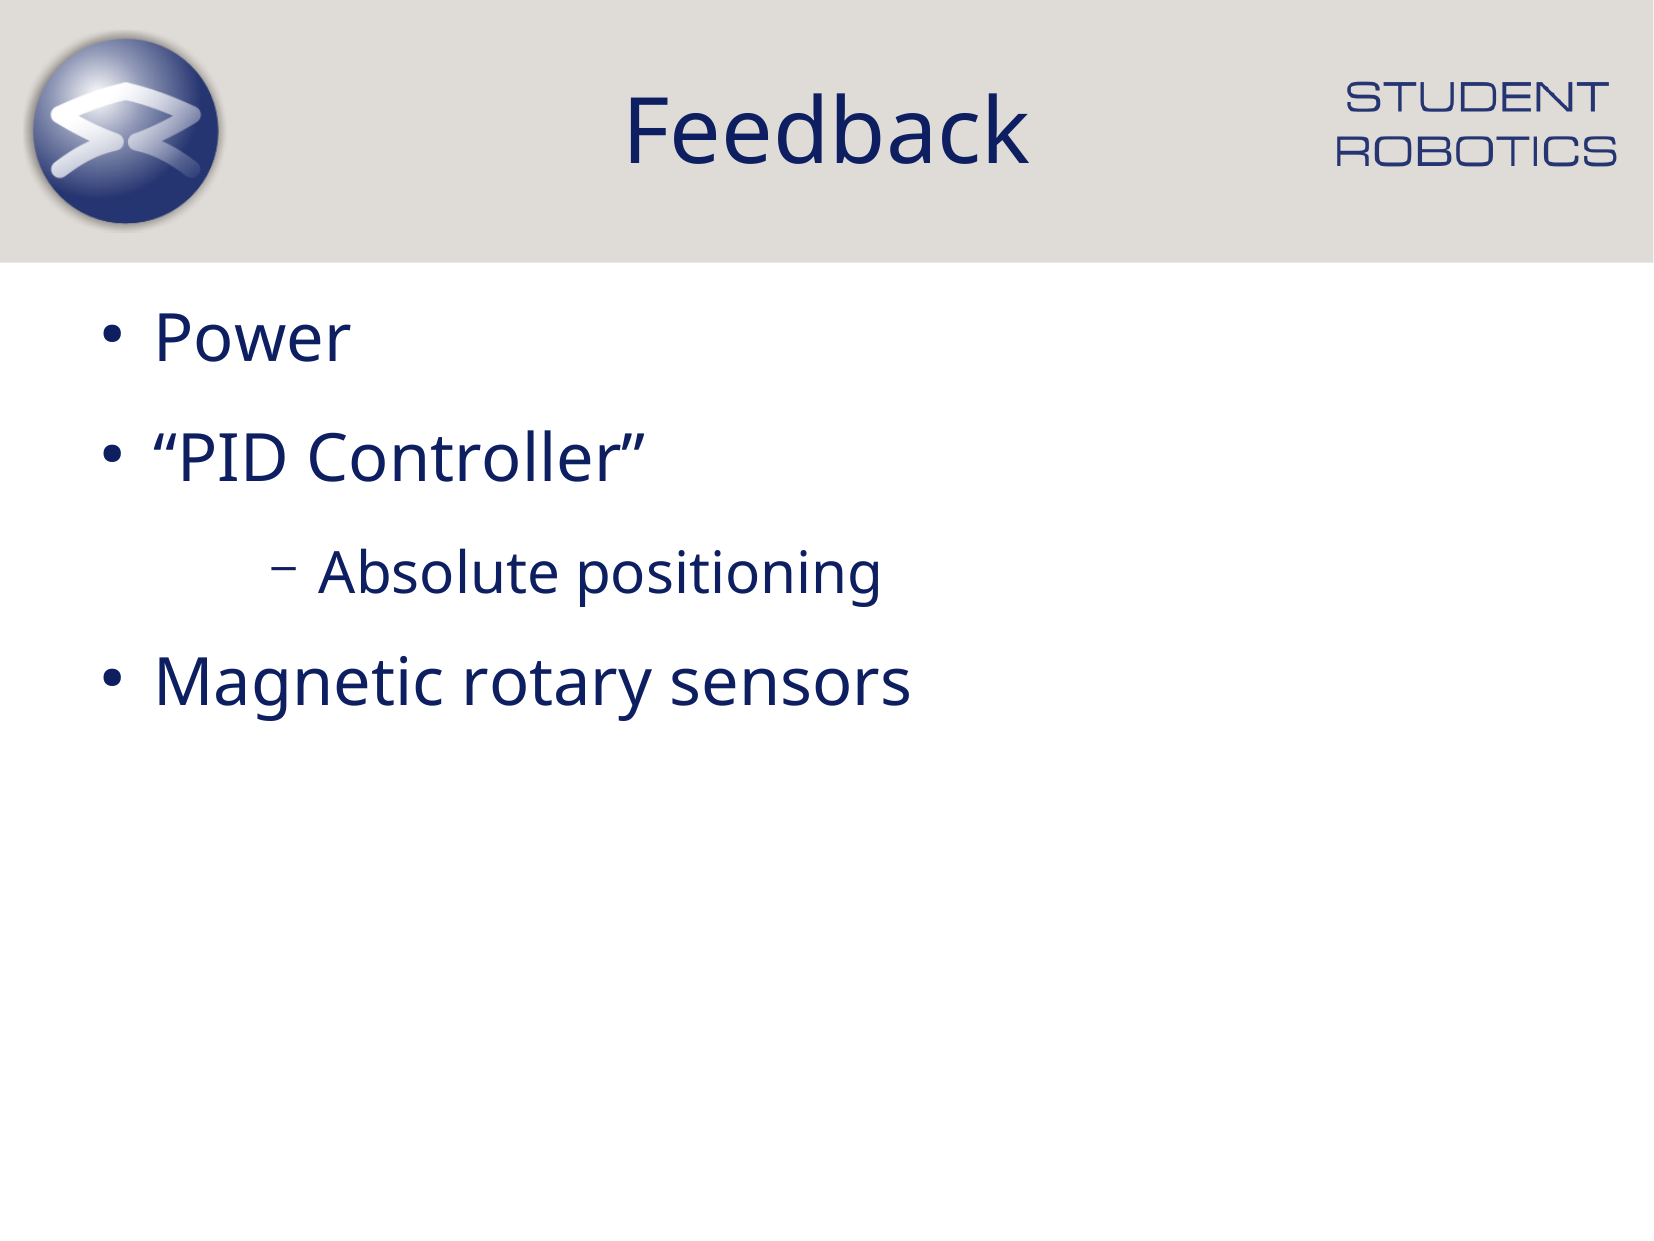

# Feedback
Power
“PID Controller”
Absolute positioning
Magnetic rotary sensors